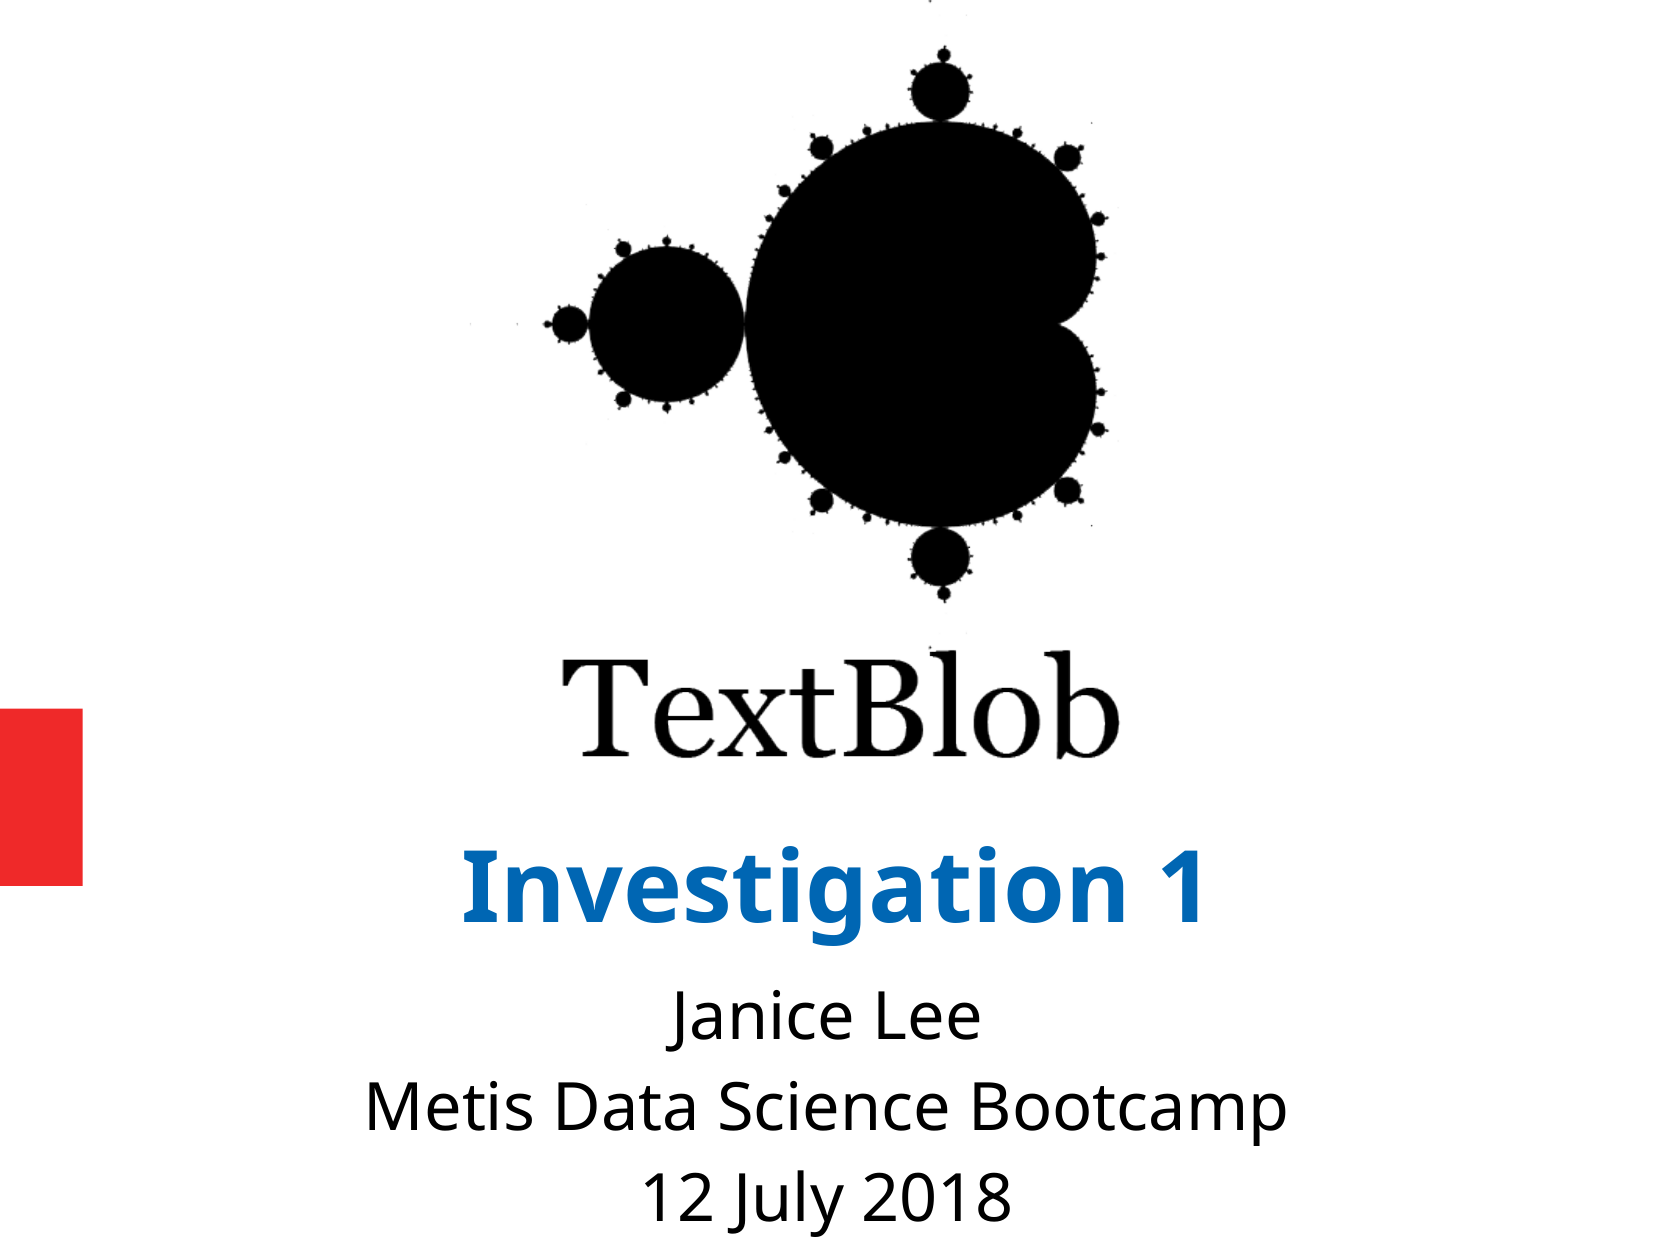

# Investigation 1
Janice Lee
Metis Data Science Bootcamp
12 July 2018